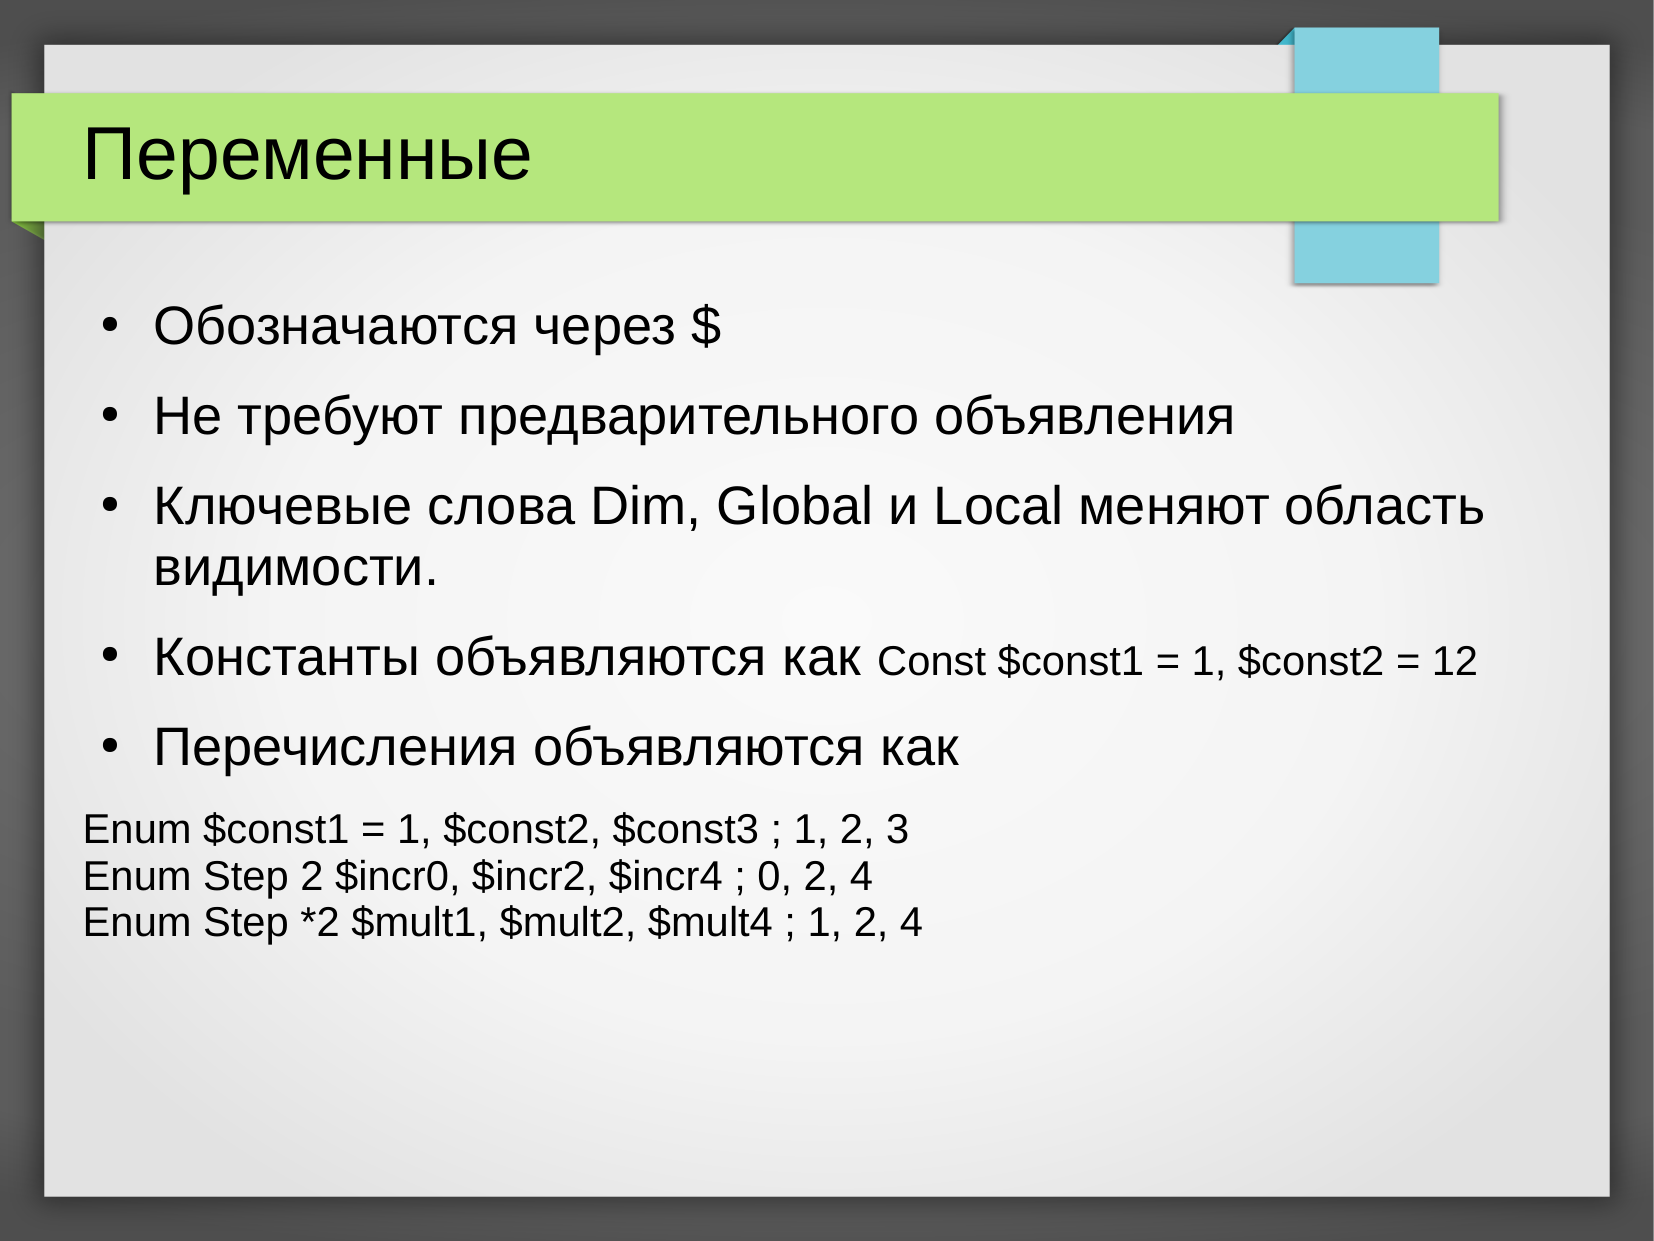

# Переменные
Обозначаются через $
Не требуют предварительного объявления
Ключевые слова Dim, Global и Local меняют область видимости.
Константы объявляются как Const $const1 = 1, $const2 = 12
Перечисления объявляются как
Enum $const1 = 1, $const2, $const3 ; 1, 2, 3
Enum Step 2 $incr0, $incr2, $incr4 ; 0, 2, 4
Enum Step *2 $mult1, $mult2, $mult4 ; 1, 2, 4